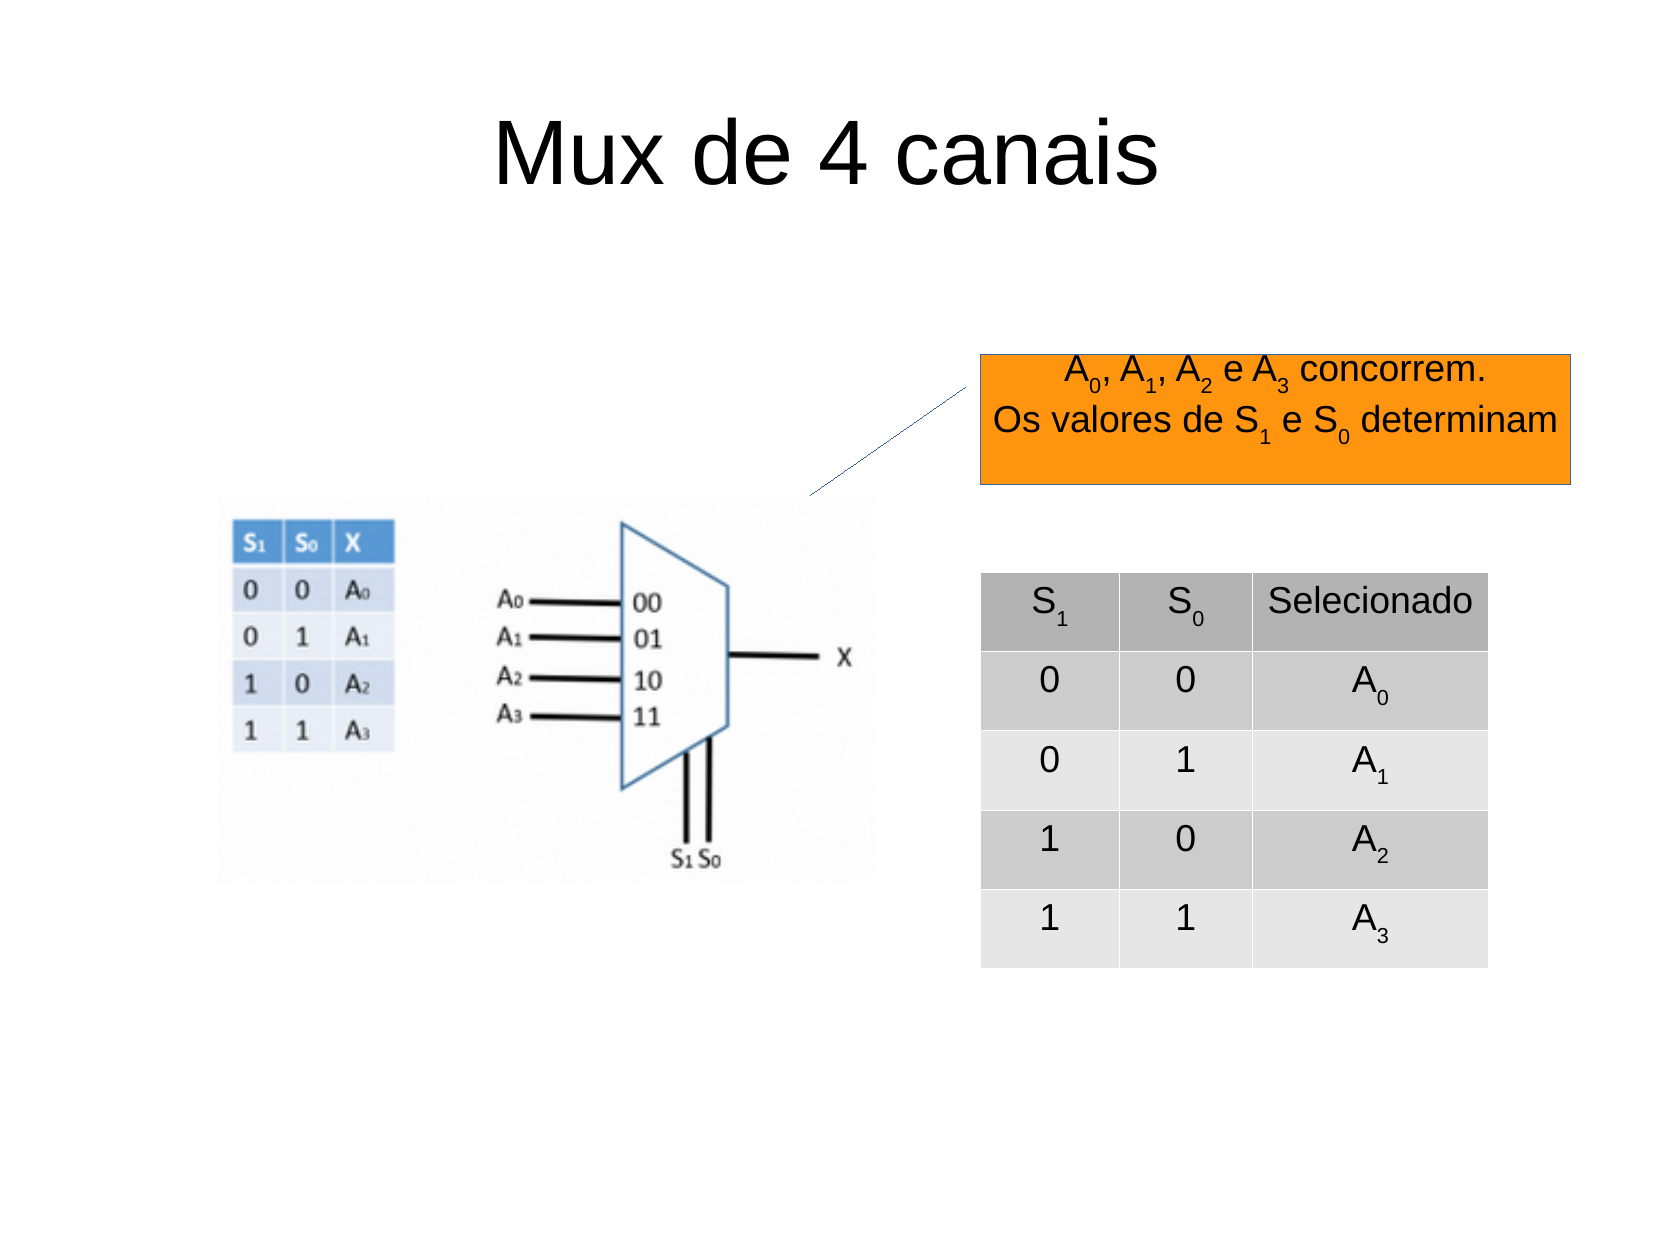

# Mux de 4 canais
A0, A1, A2 e A3 concorrem.
Os valores de S1 e S0 determinam
| S1 | S0 | Selecionado |
| --- | --- | --- |
| 0 | 0 | A0 |
| 0 | 1 | A1 |
| 1 | 0 | A2 |
| 1 | 1 | A3 |